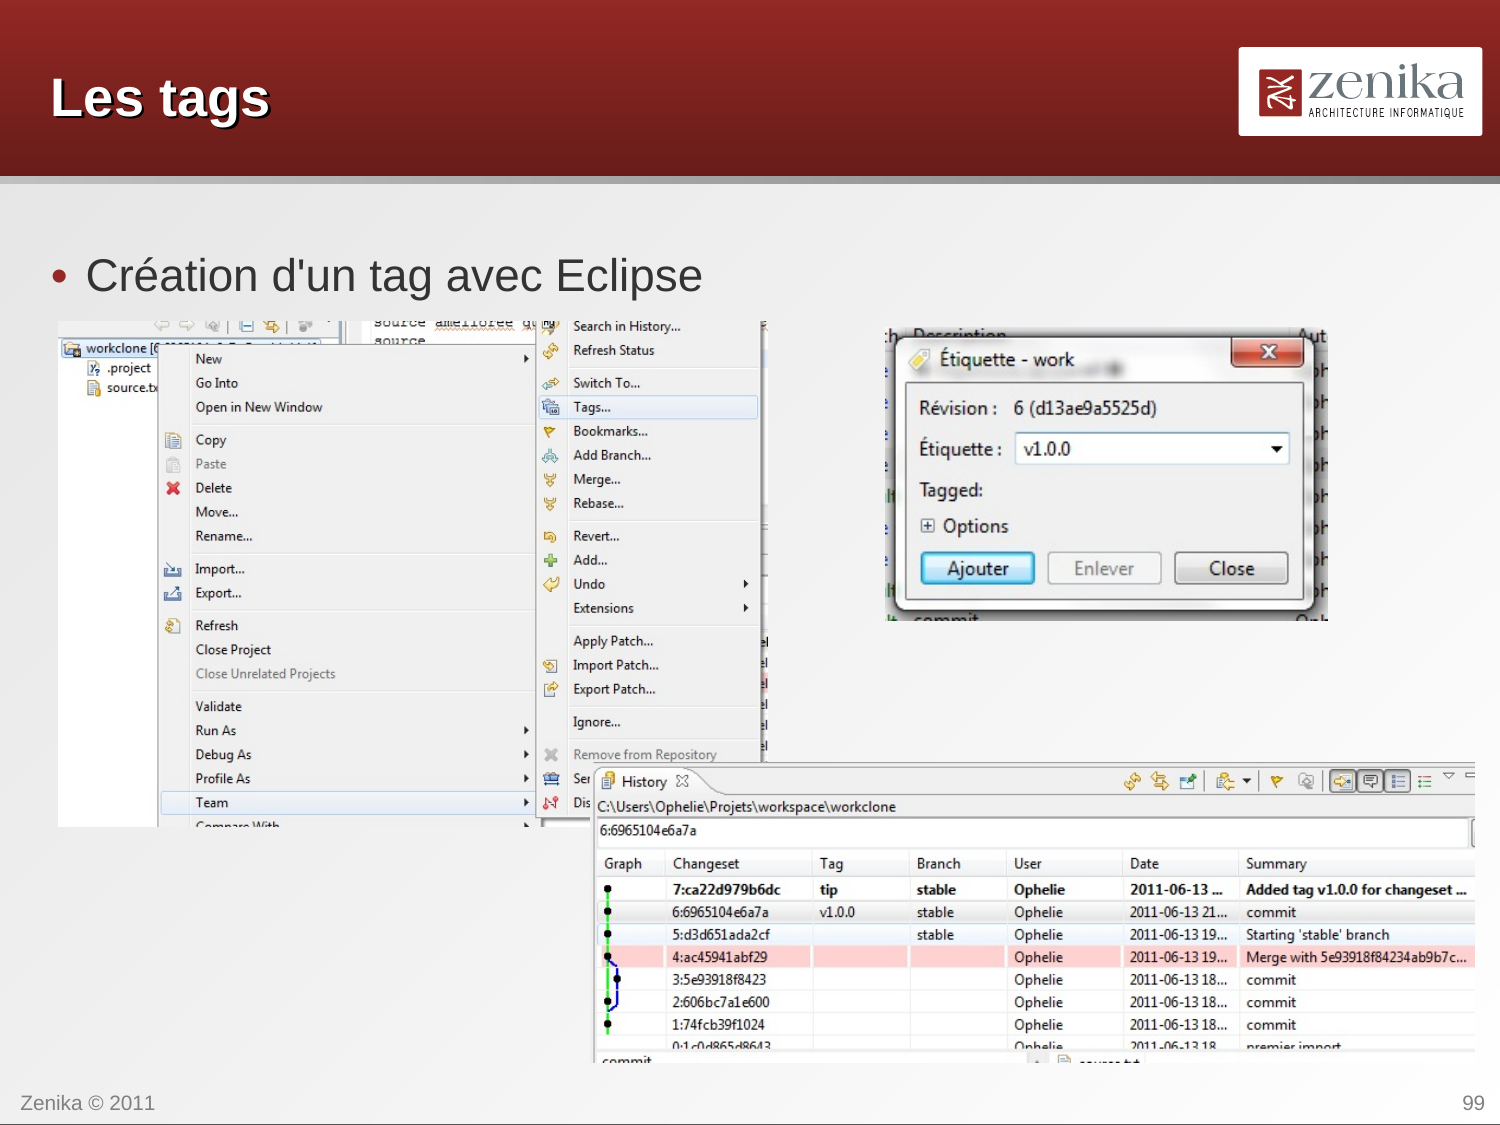

# Les tags
Création d'un tag avec Eclipse